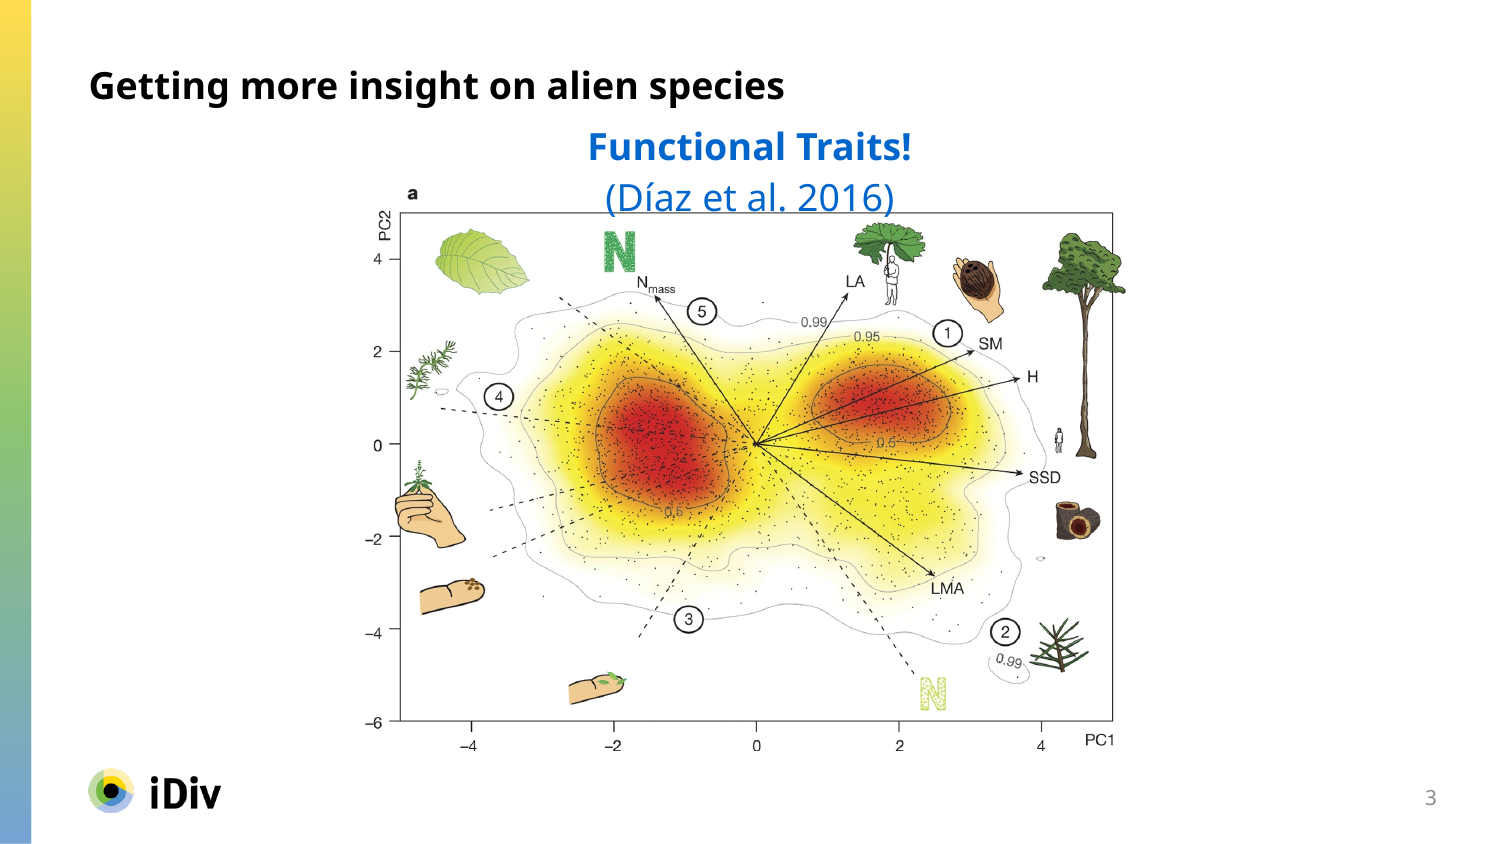

# Getting more insight on alien species
Functional Traits! (Díaz et al. 2016)
> 16 000 alien species globally
> 3000 are invasive
How to gain ecological insights on so many species?